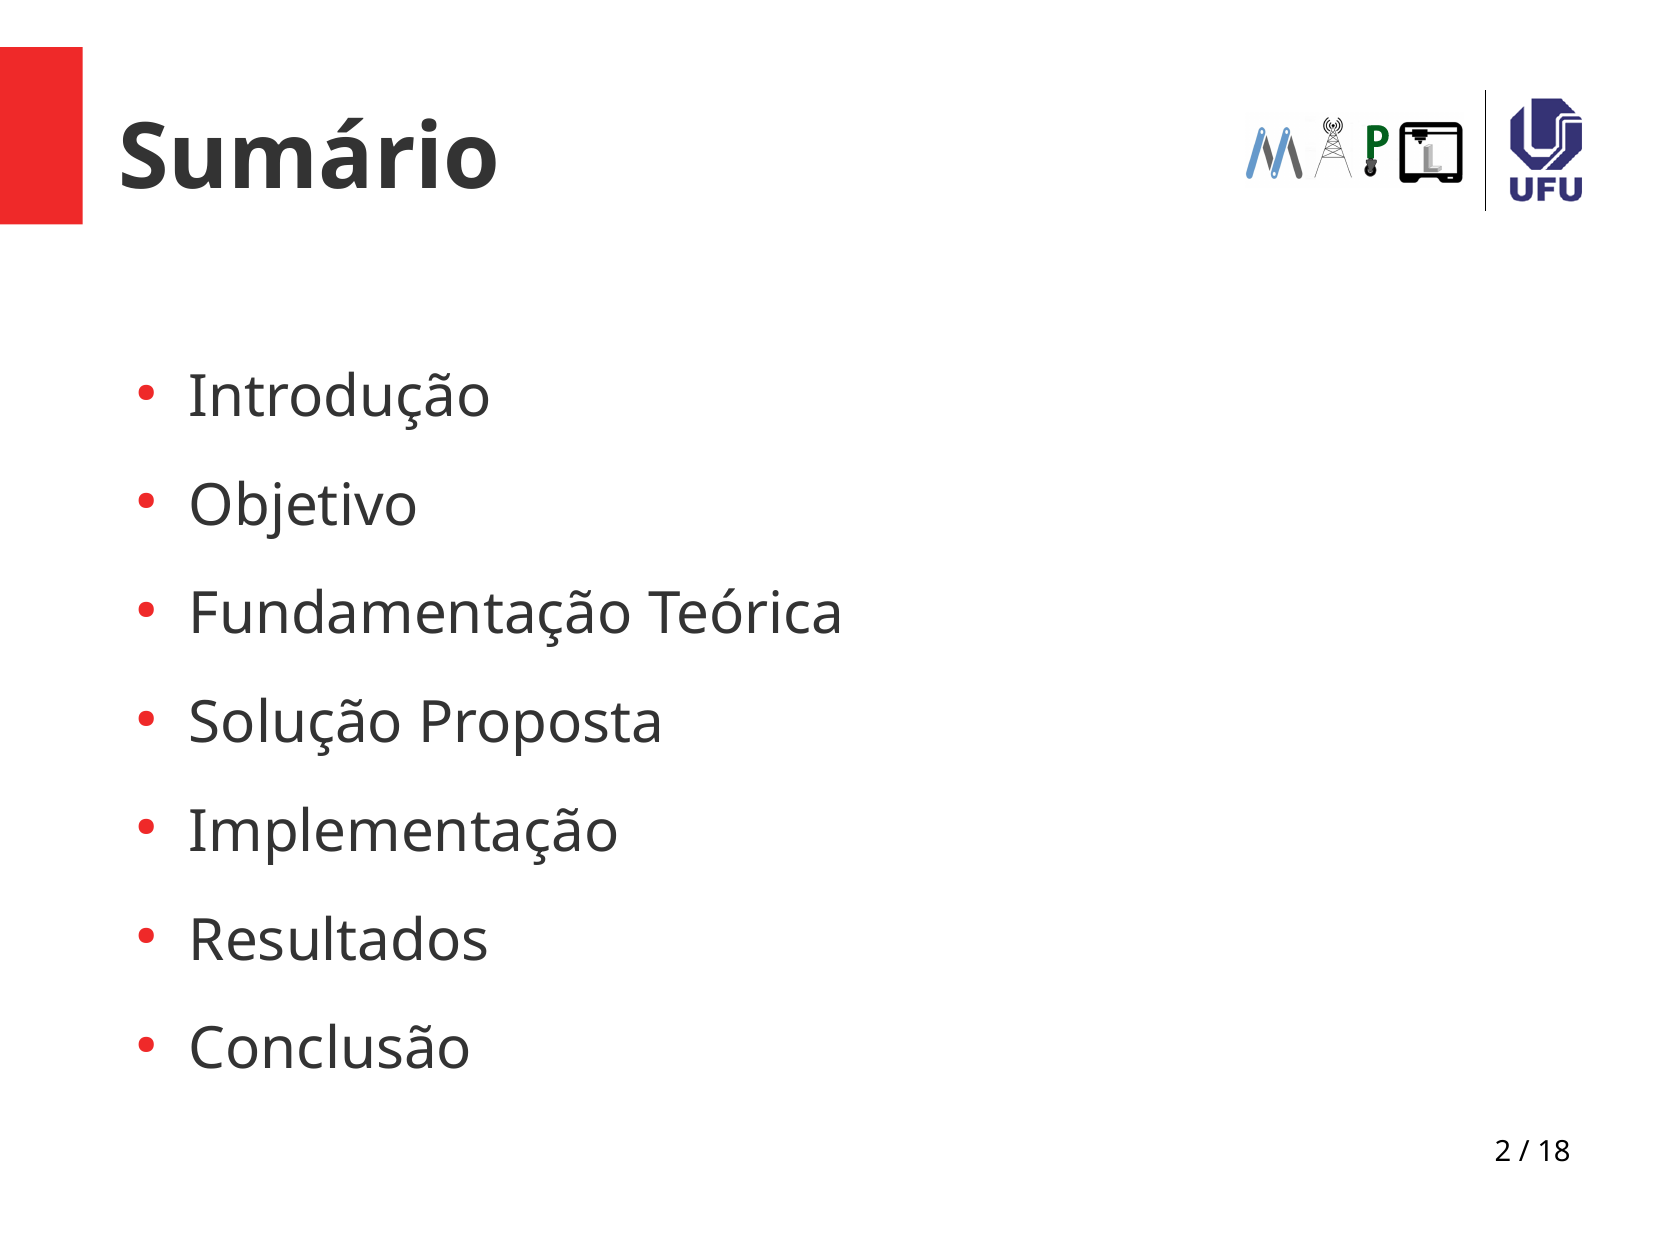

# Sumário
Introdução
Objetivo
Fundamentação Teórica
Solução Proposta
Implementação
Resultados
Conclusão
2